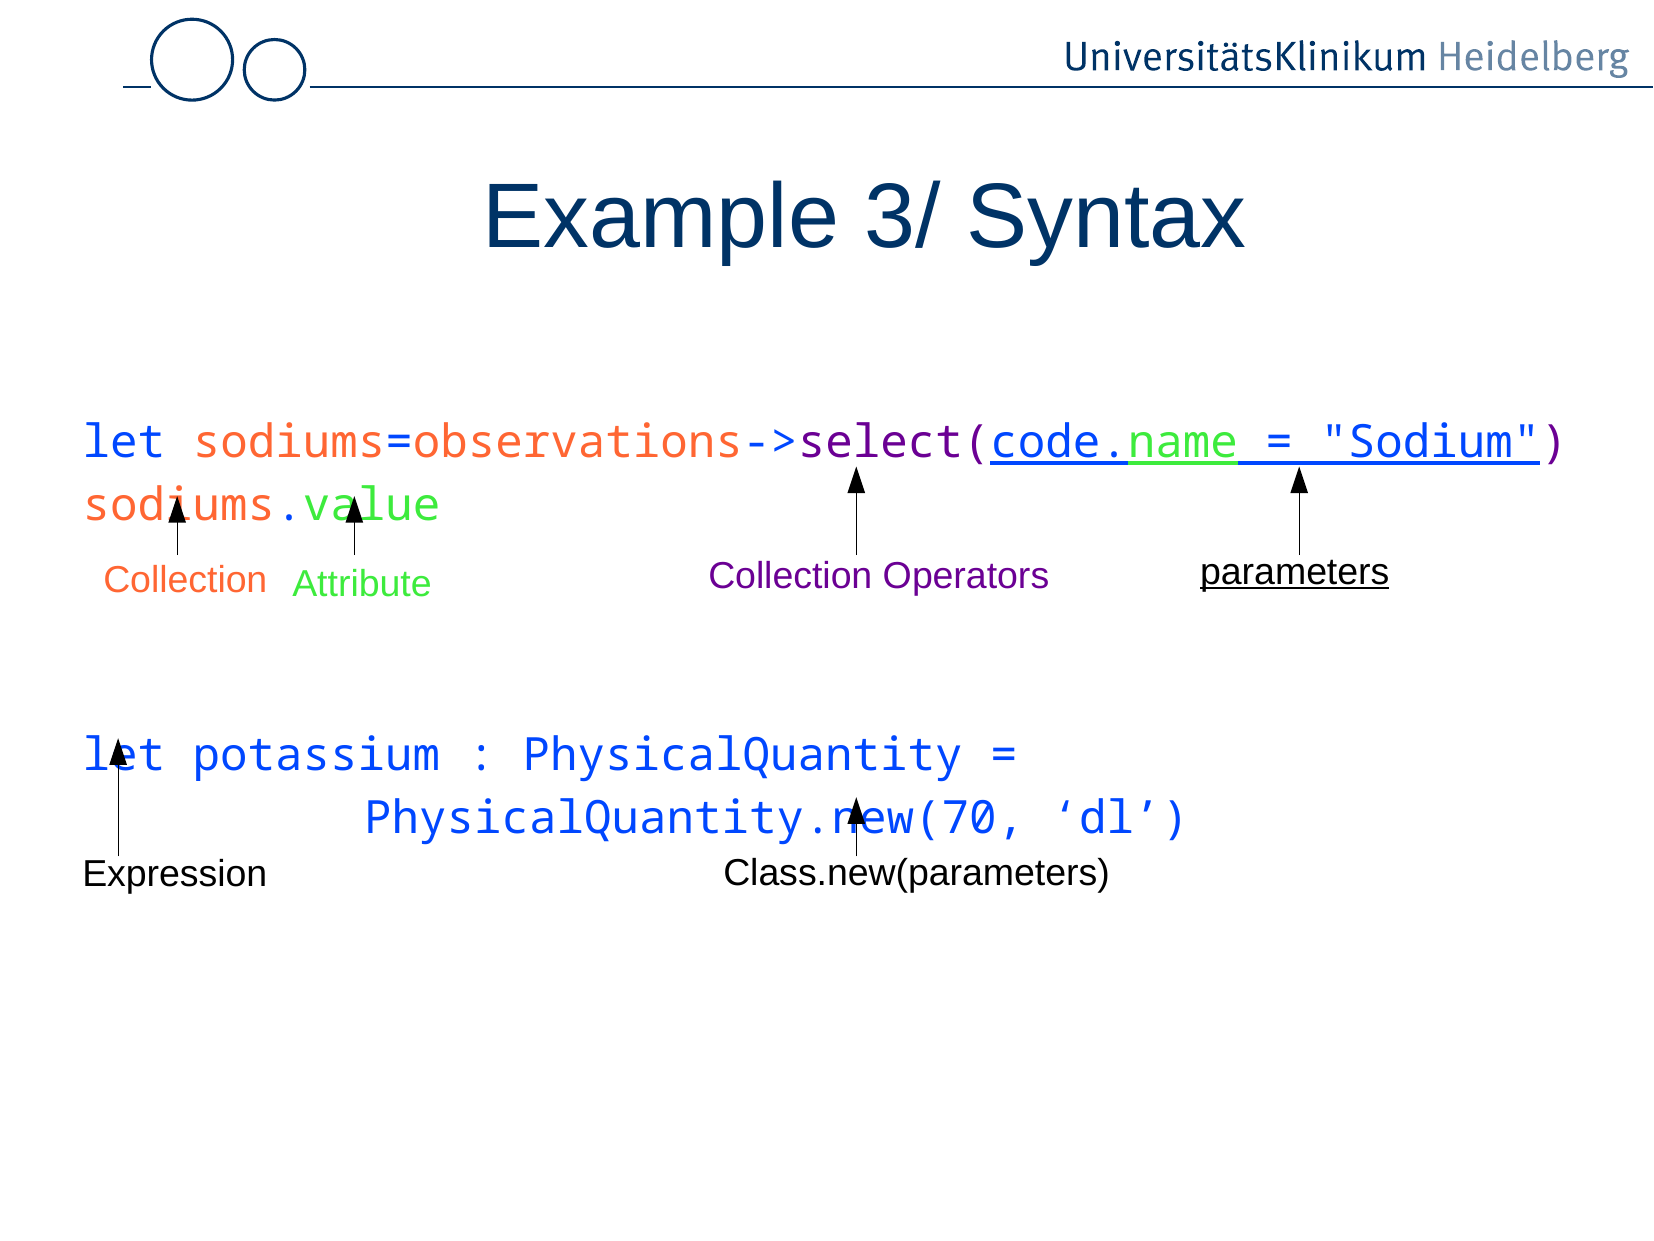

# Example 3/ Syntax
let sodiums=observations->select(code.name = "Sodium")
sodiums.value
let potassium : PhysicalQuantity =
PhysicalQuantity.new(70, ‘dl’)
parameters
Collection Operators
Collection
Attribute
Class.new(parameters)
Expression